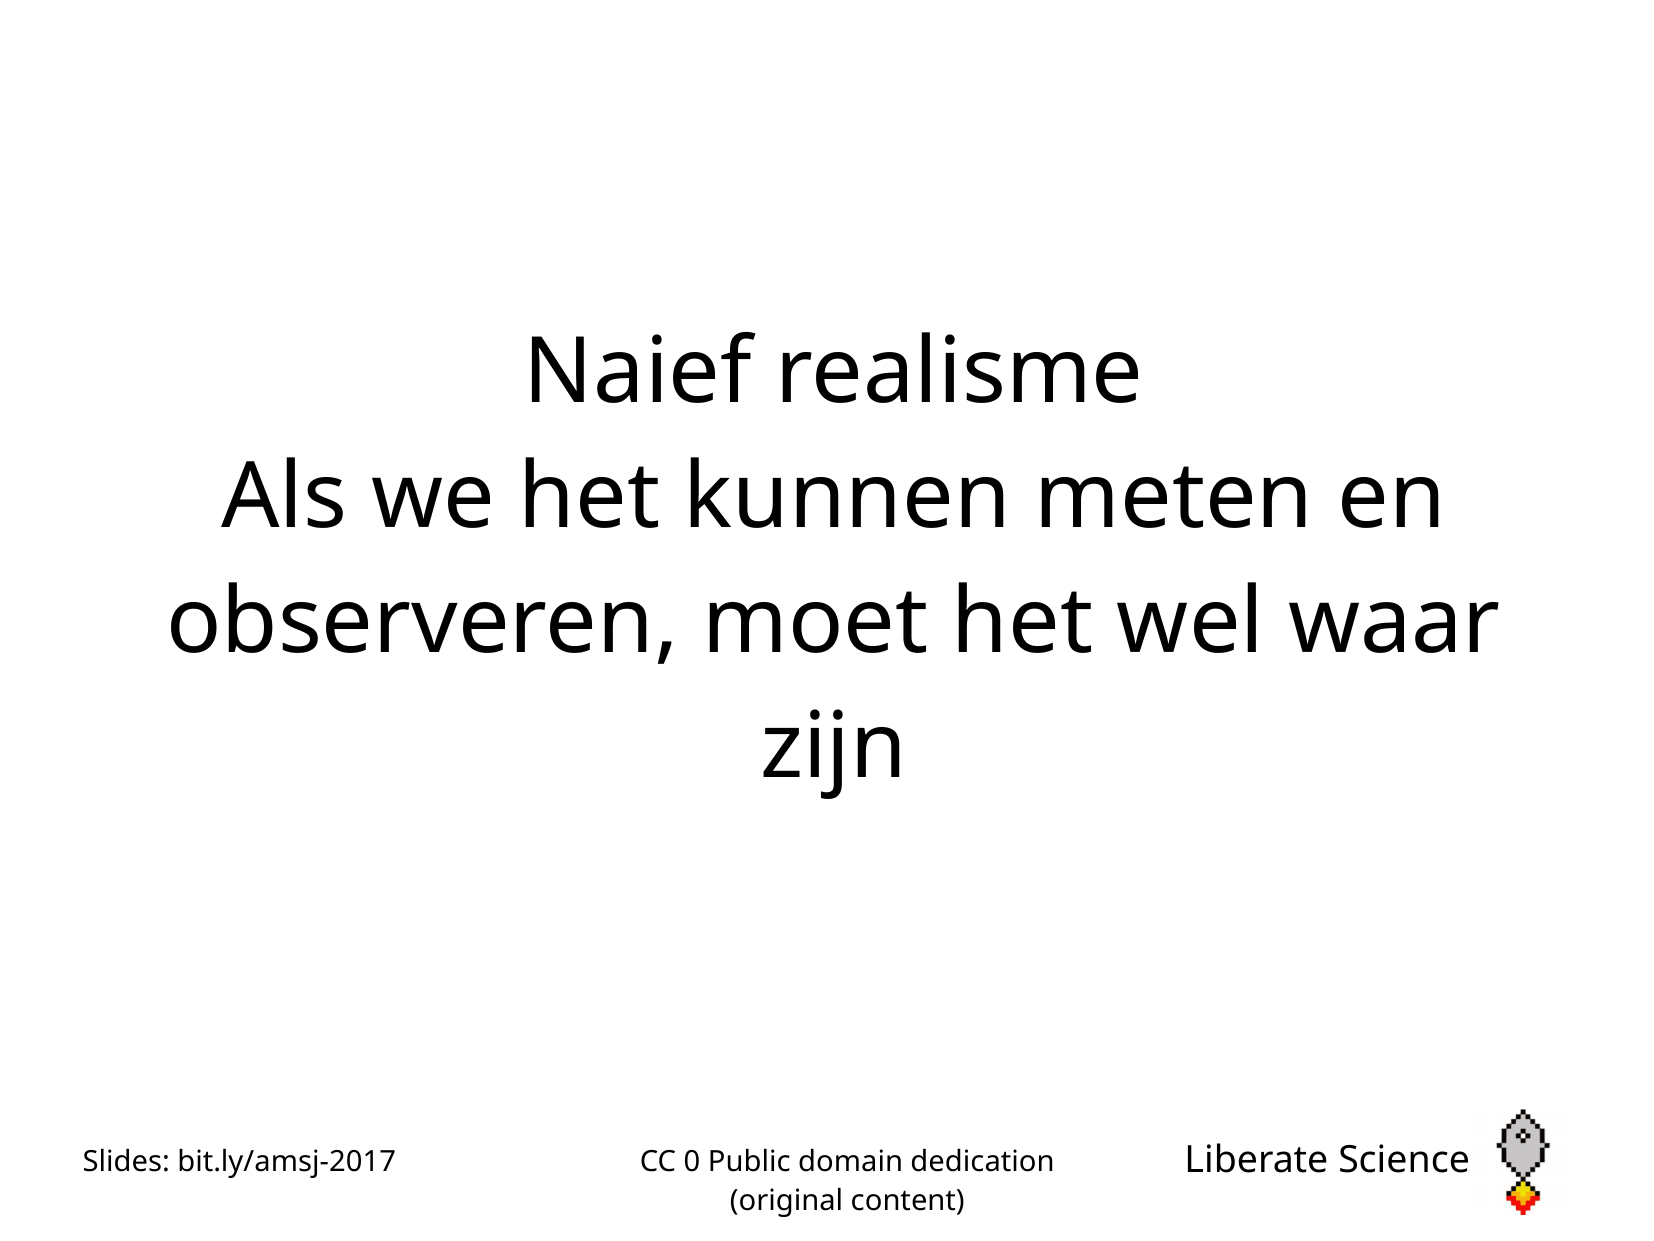

# Naief realisme Als we het kunnen meten en observeren, moet het wel waar zijn